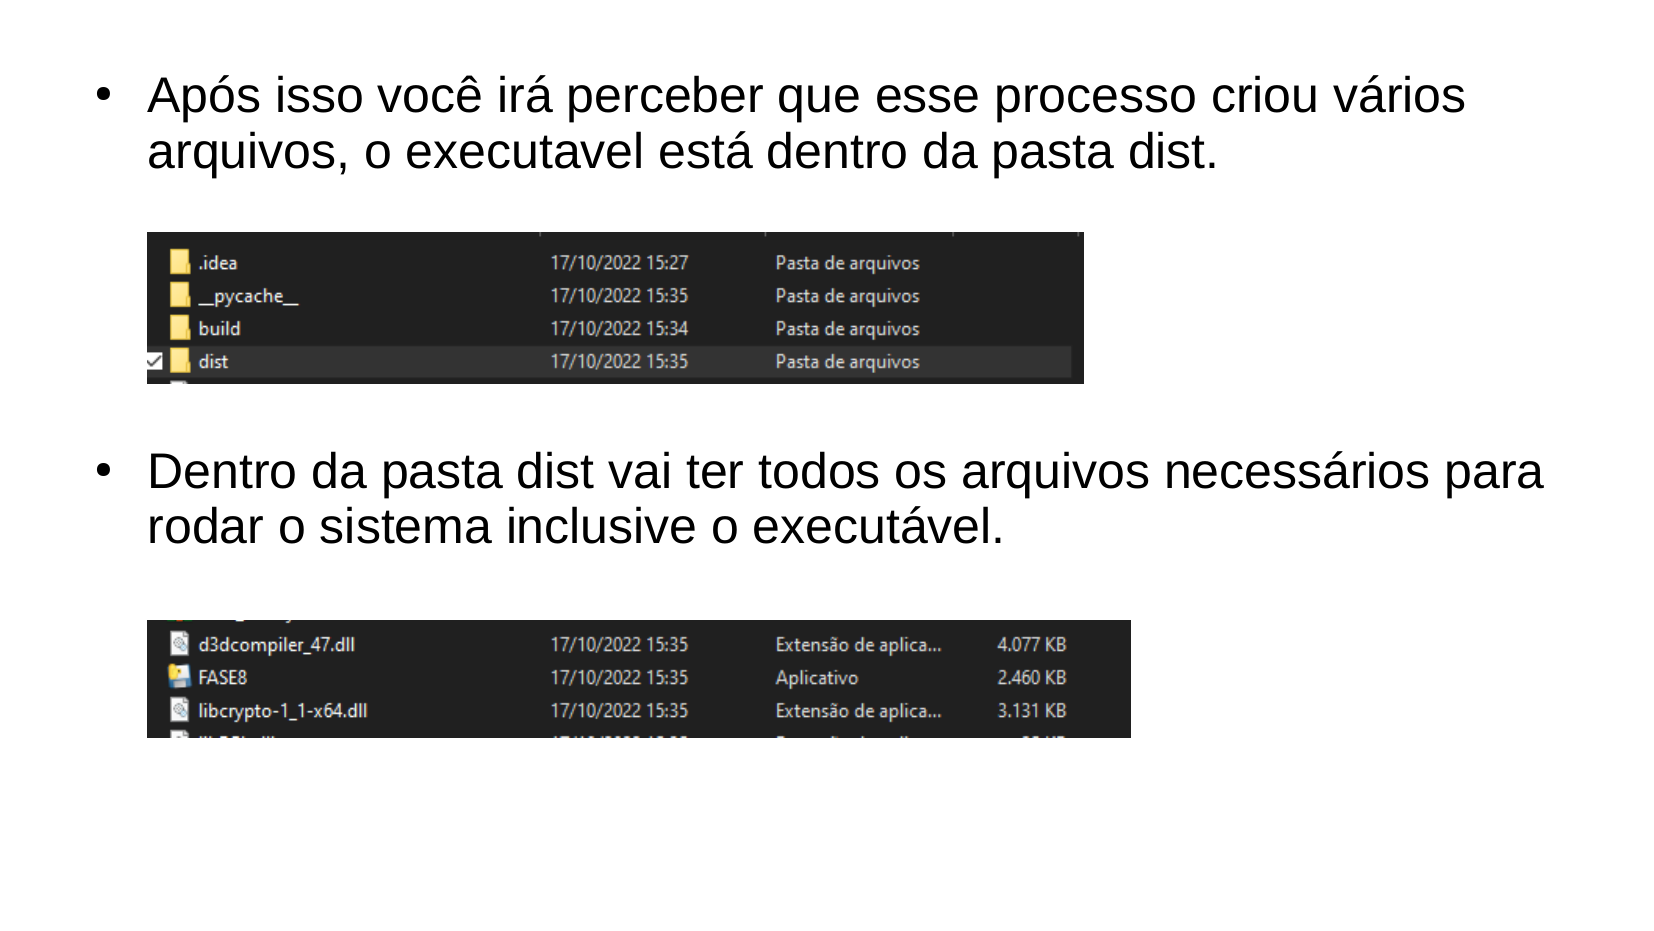

# Após isso você irá perceber que esse processo criou vários arquivos, o executavel está dentro da pasta dist.
Dentro da pasta dist vai ter todos os arquivos necessários para rodar o sistema inclusive o executável.